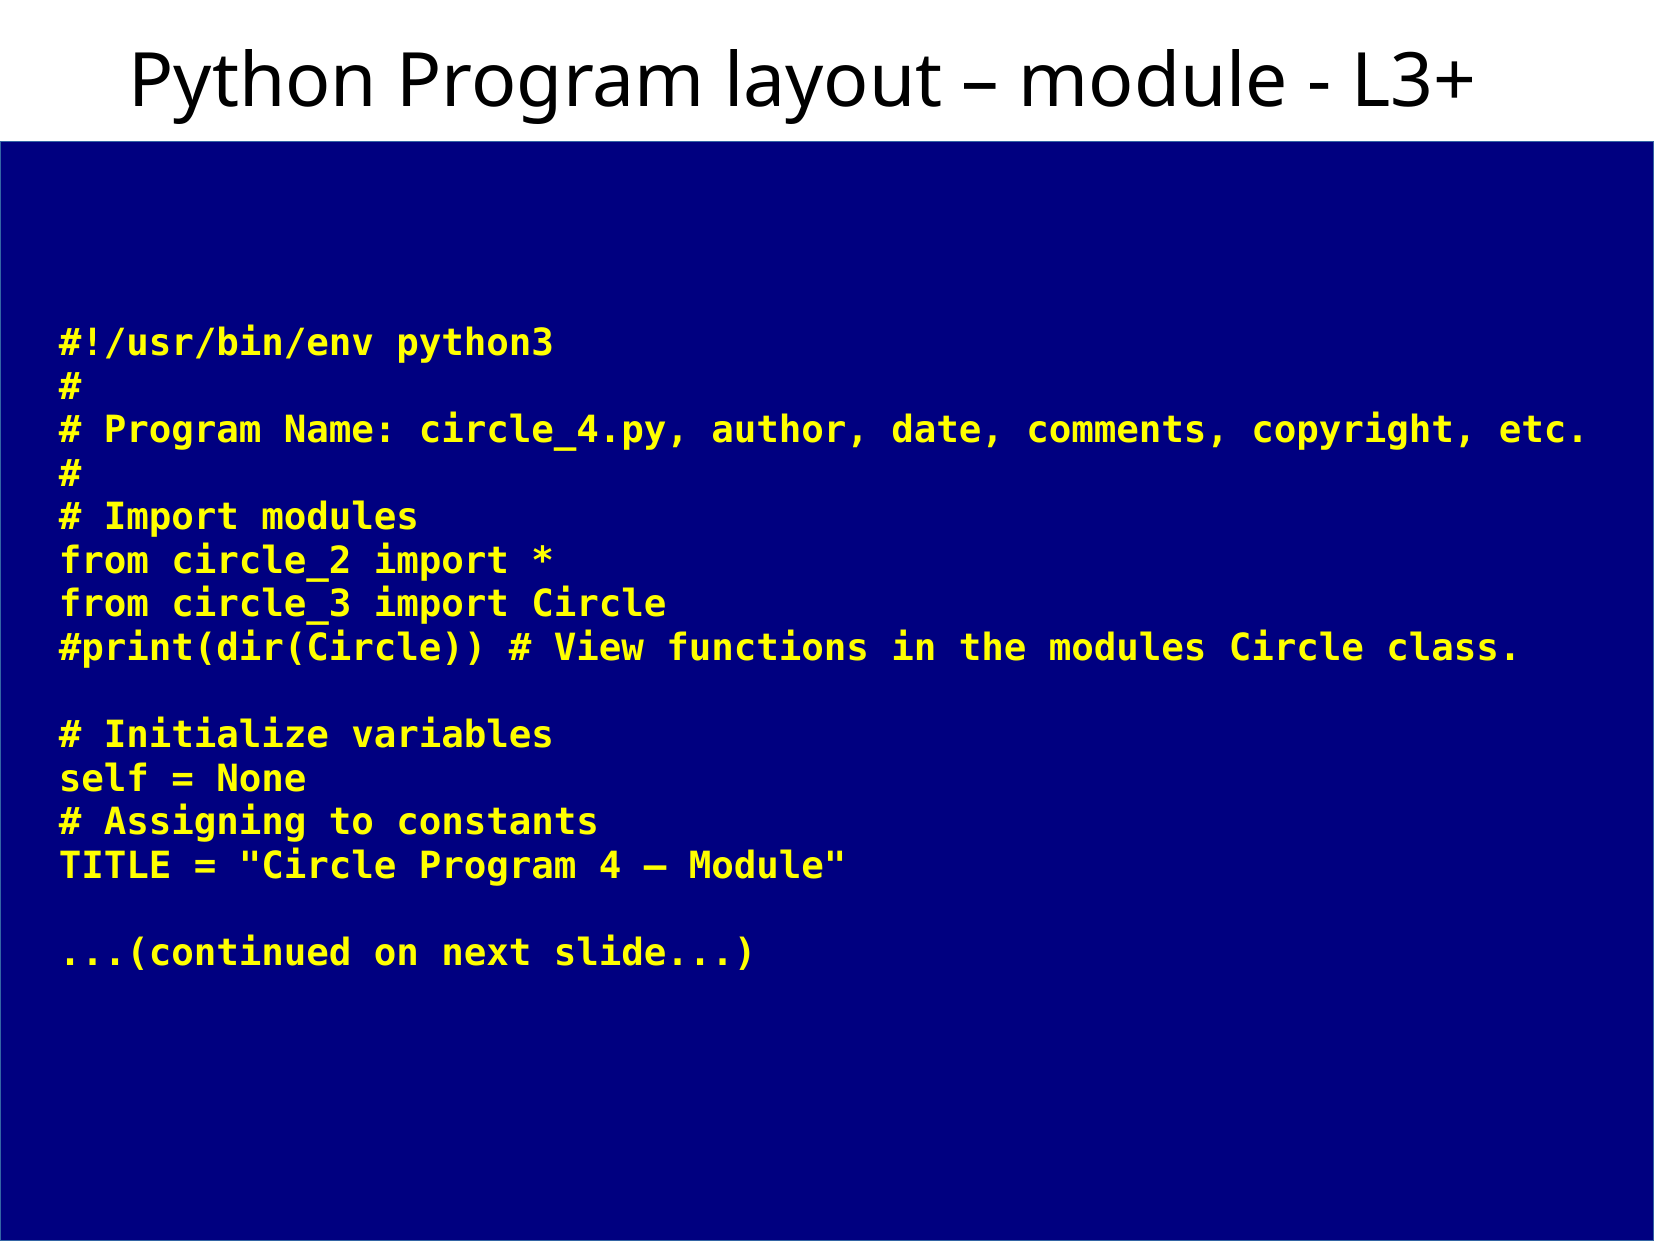

Python Program layout – module - L3+
#!/usr/bin/env python3
#
# Program Name: circle_4.py, author, date, comments, copyright, etc.
#
# Import modules
from circle_2 import *
from circle_3 import Circle
#print(dir(Circle)) # View functions in the modules Circle class.
# Initialize variables
self = None
# Assigning to constants
TITLE = "Circle Program 4 – Module"
...(continued on next slide...)
# lsusb